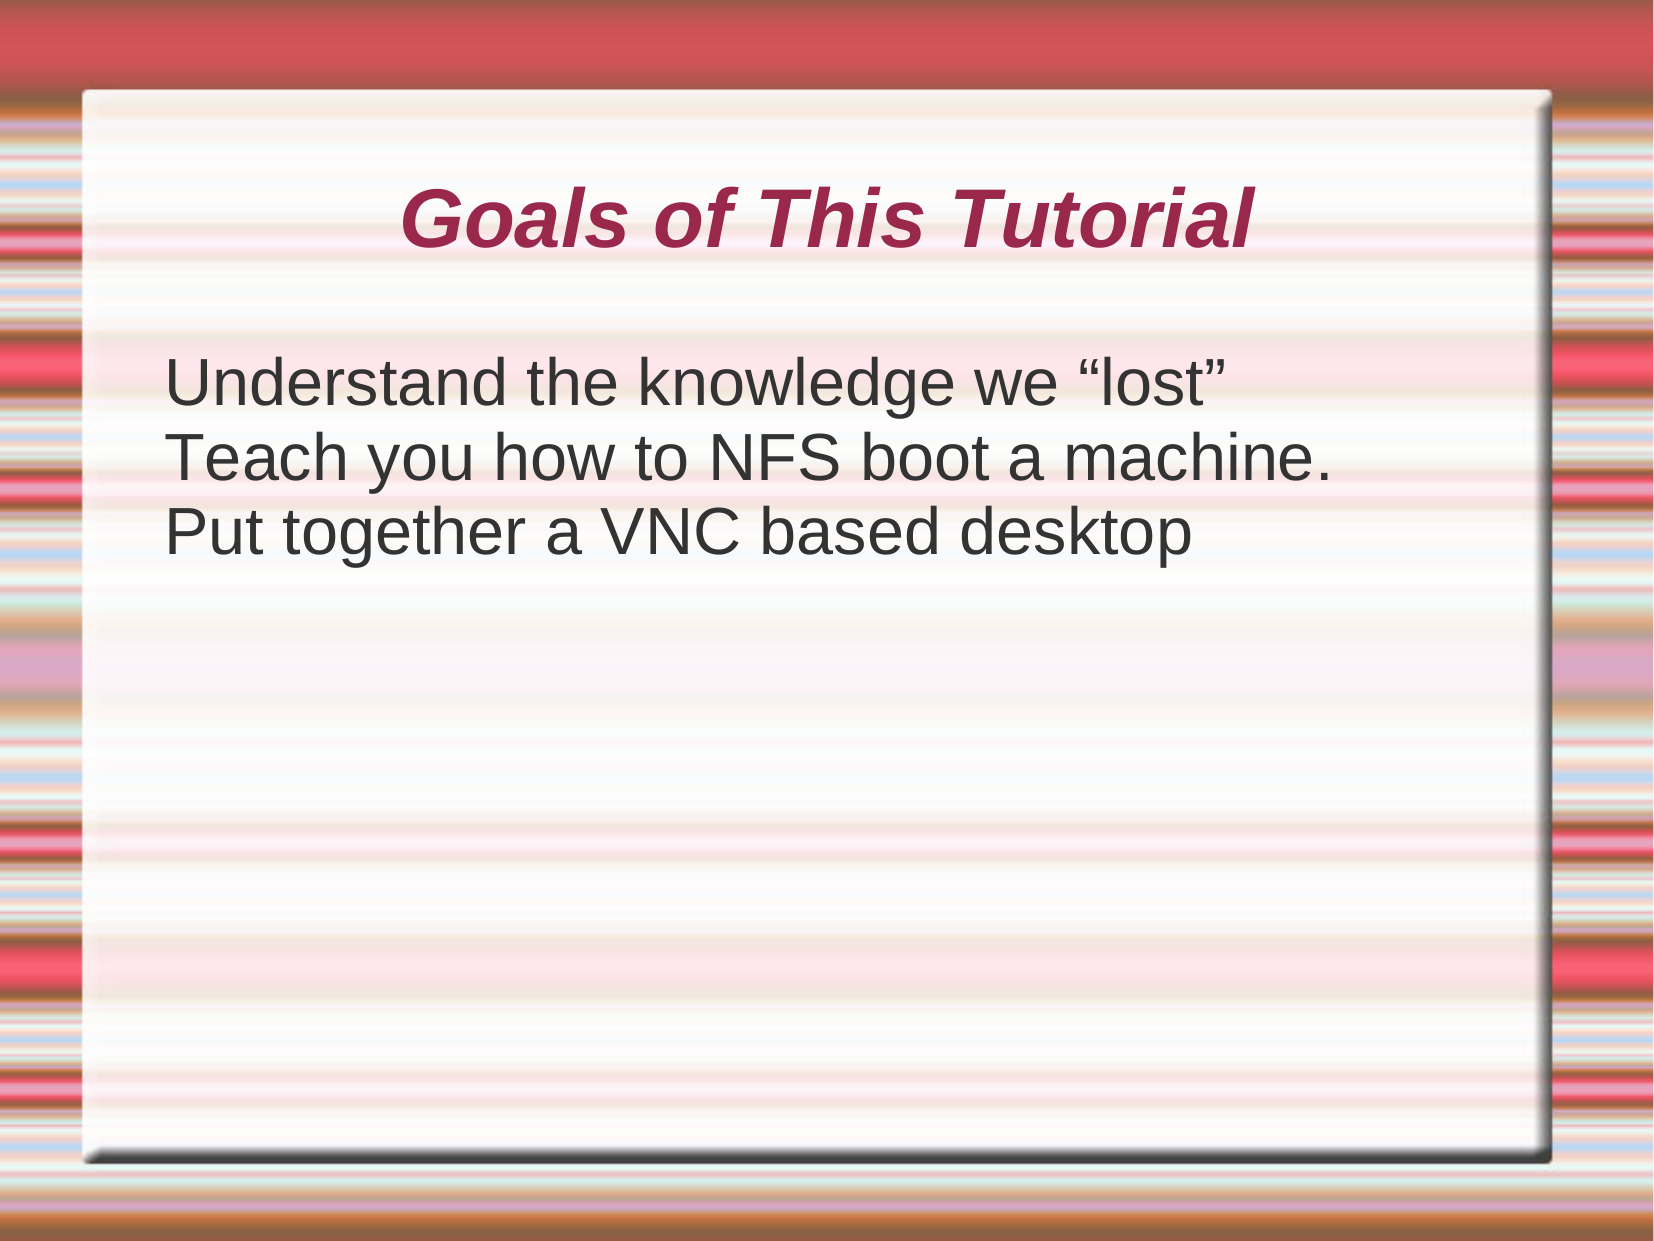

# Goals of This Tutorial
Understand the knowledge we “lost”
Teach you how to NFS boot a machine.
Put together a VNC based desktop